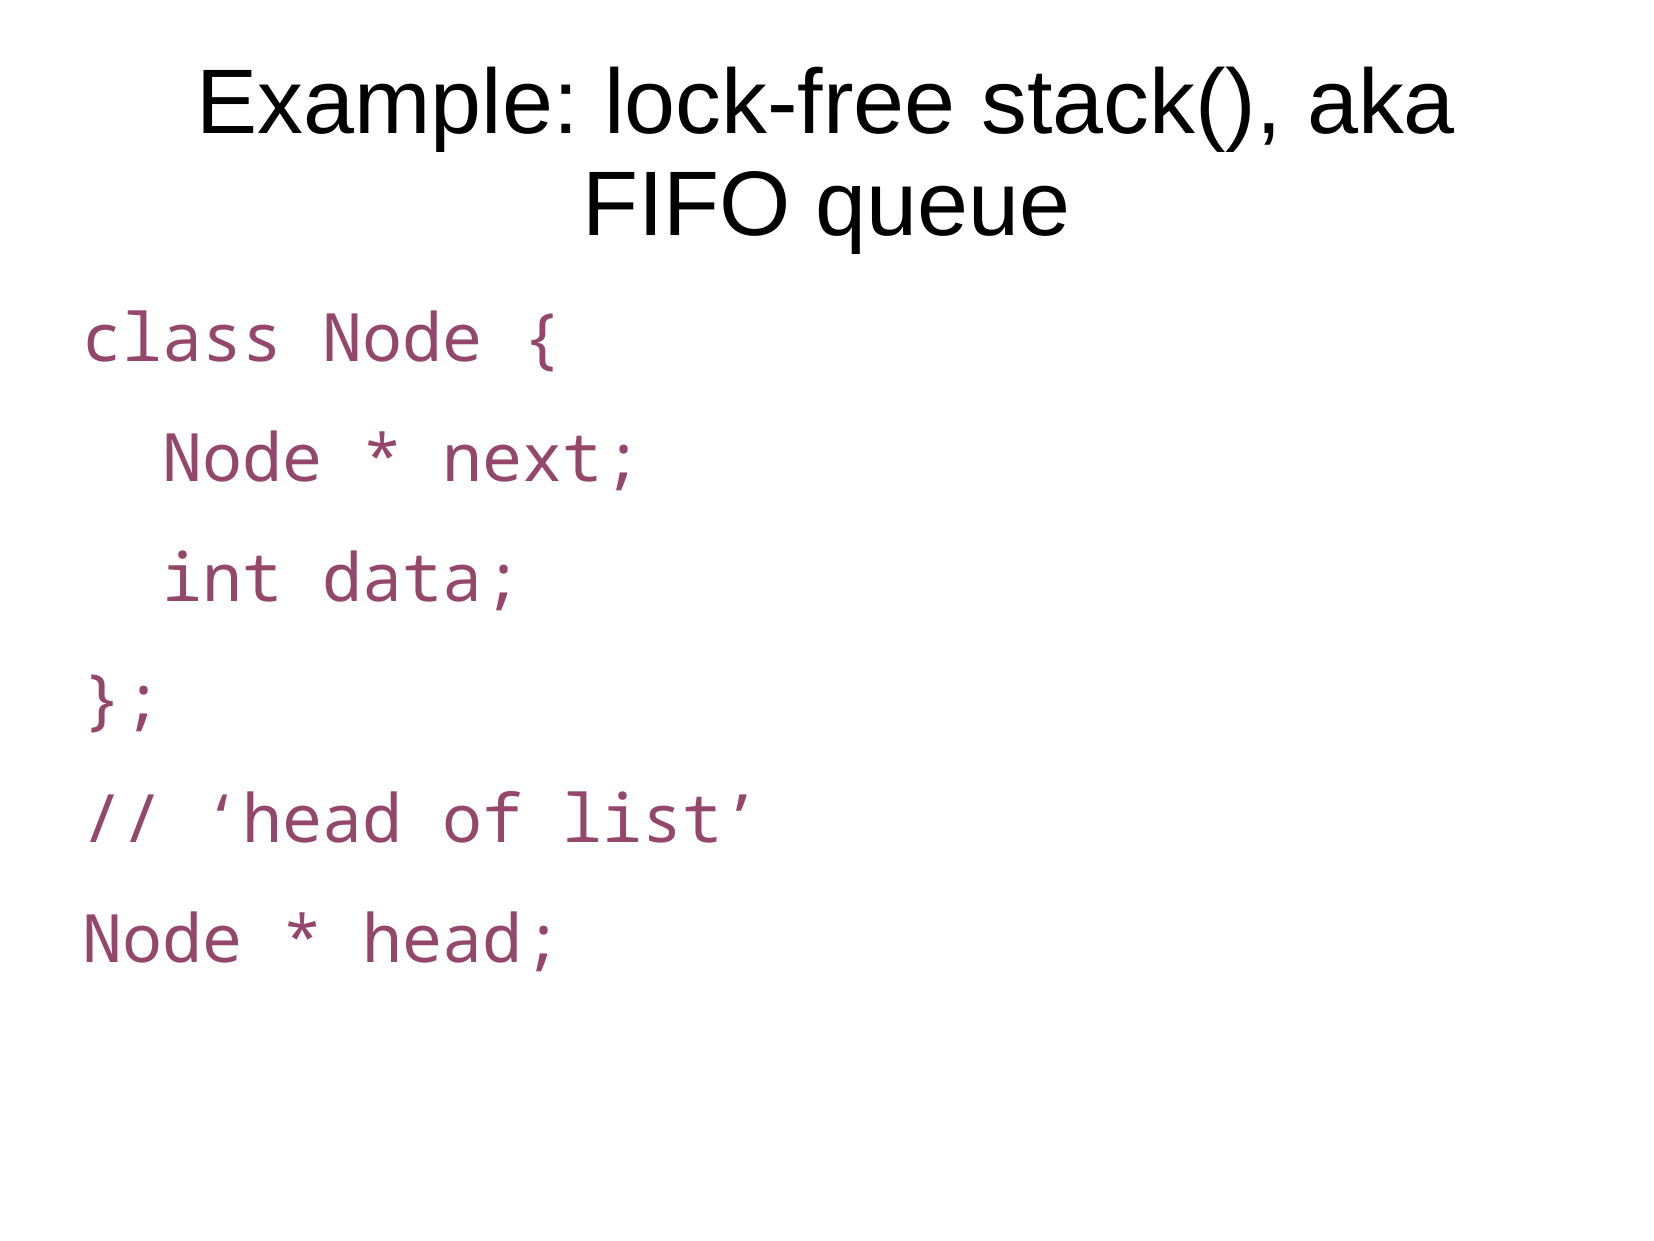

# Example: lock-free stack(), aka FIFO queue
class Node {
 Node * next;
 int data;
};
// ‘head of list’
Node * head;